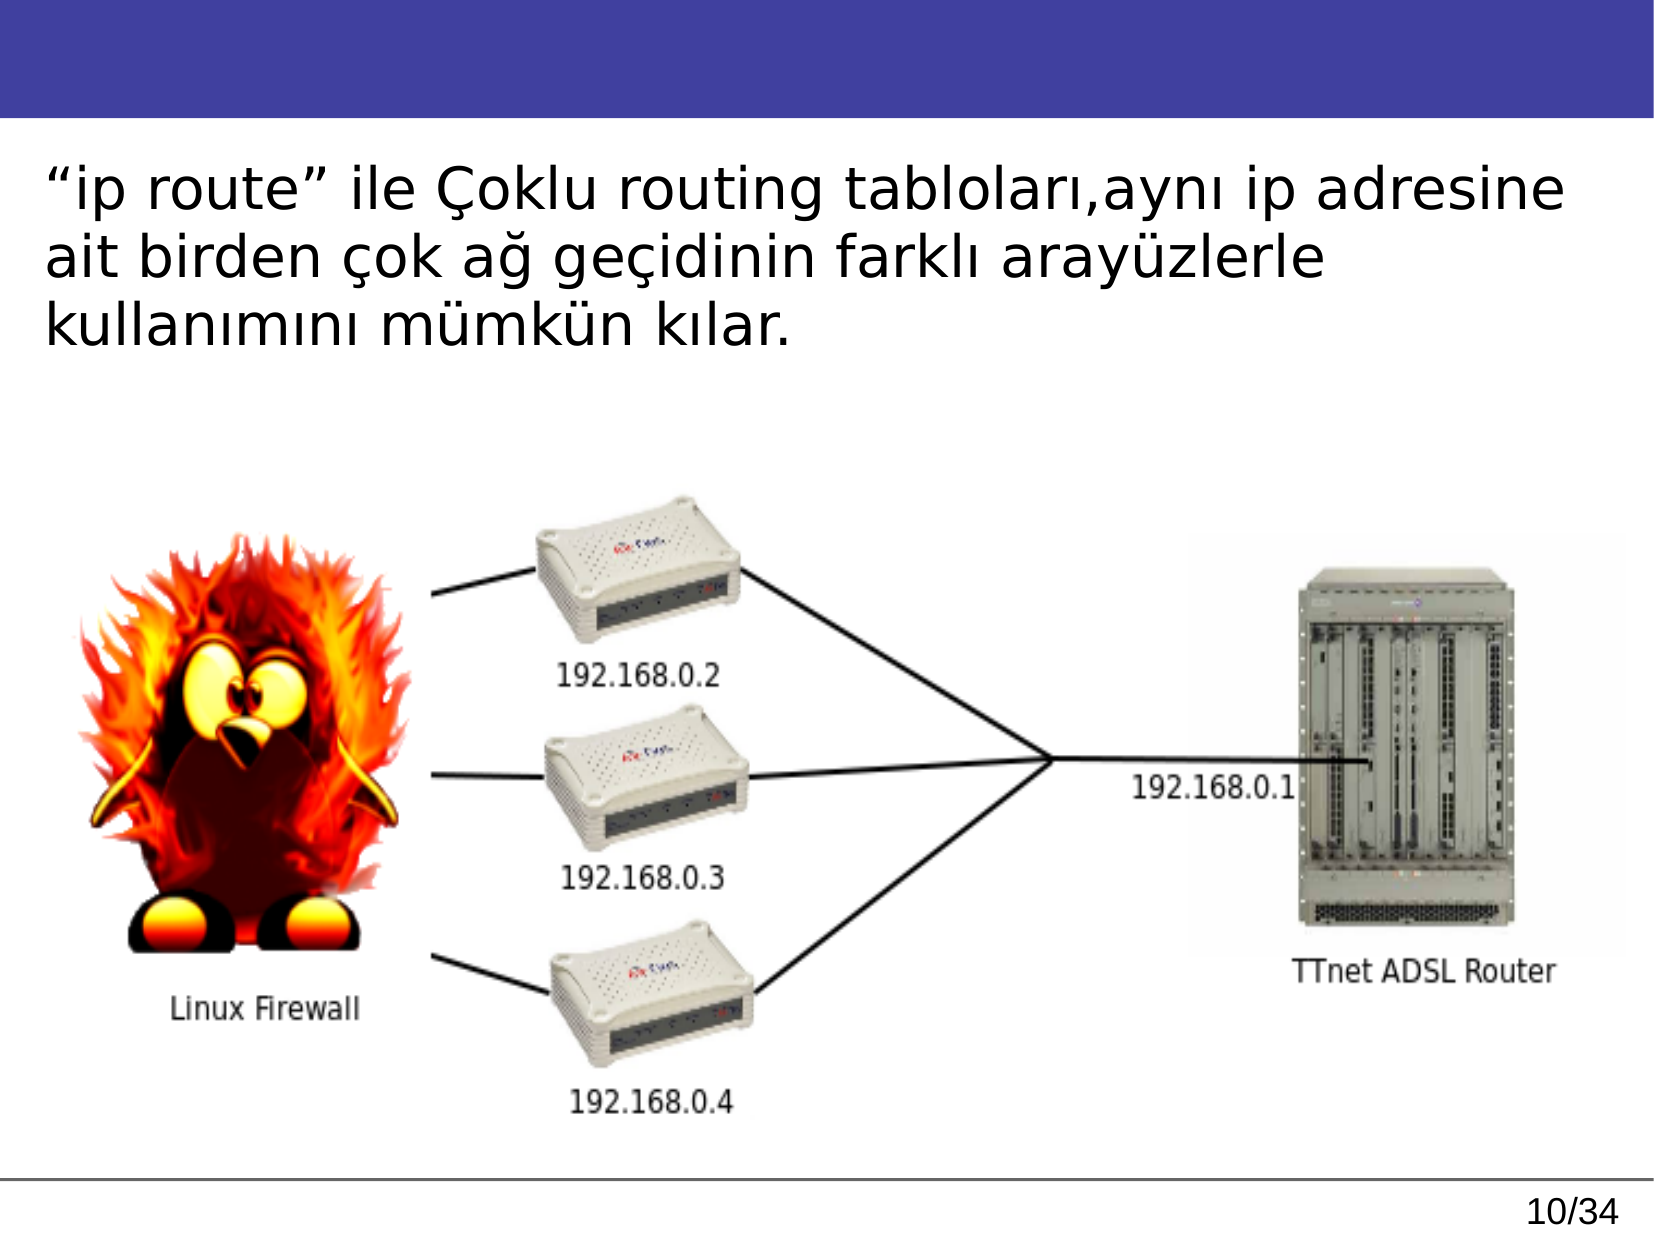

“ip route” ile Çoklu routing tabloları,aynı ip adresine ait birden çok ağ geçidinin farklı arayüzlerle kullanımını mümkün kılar.